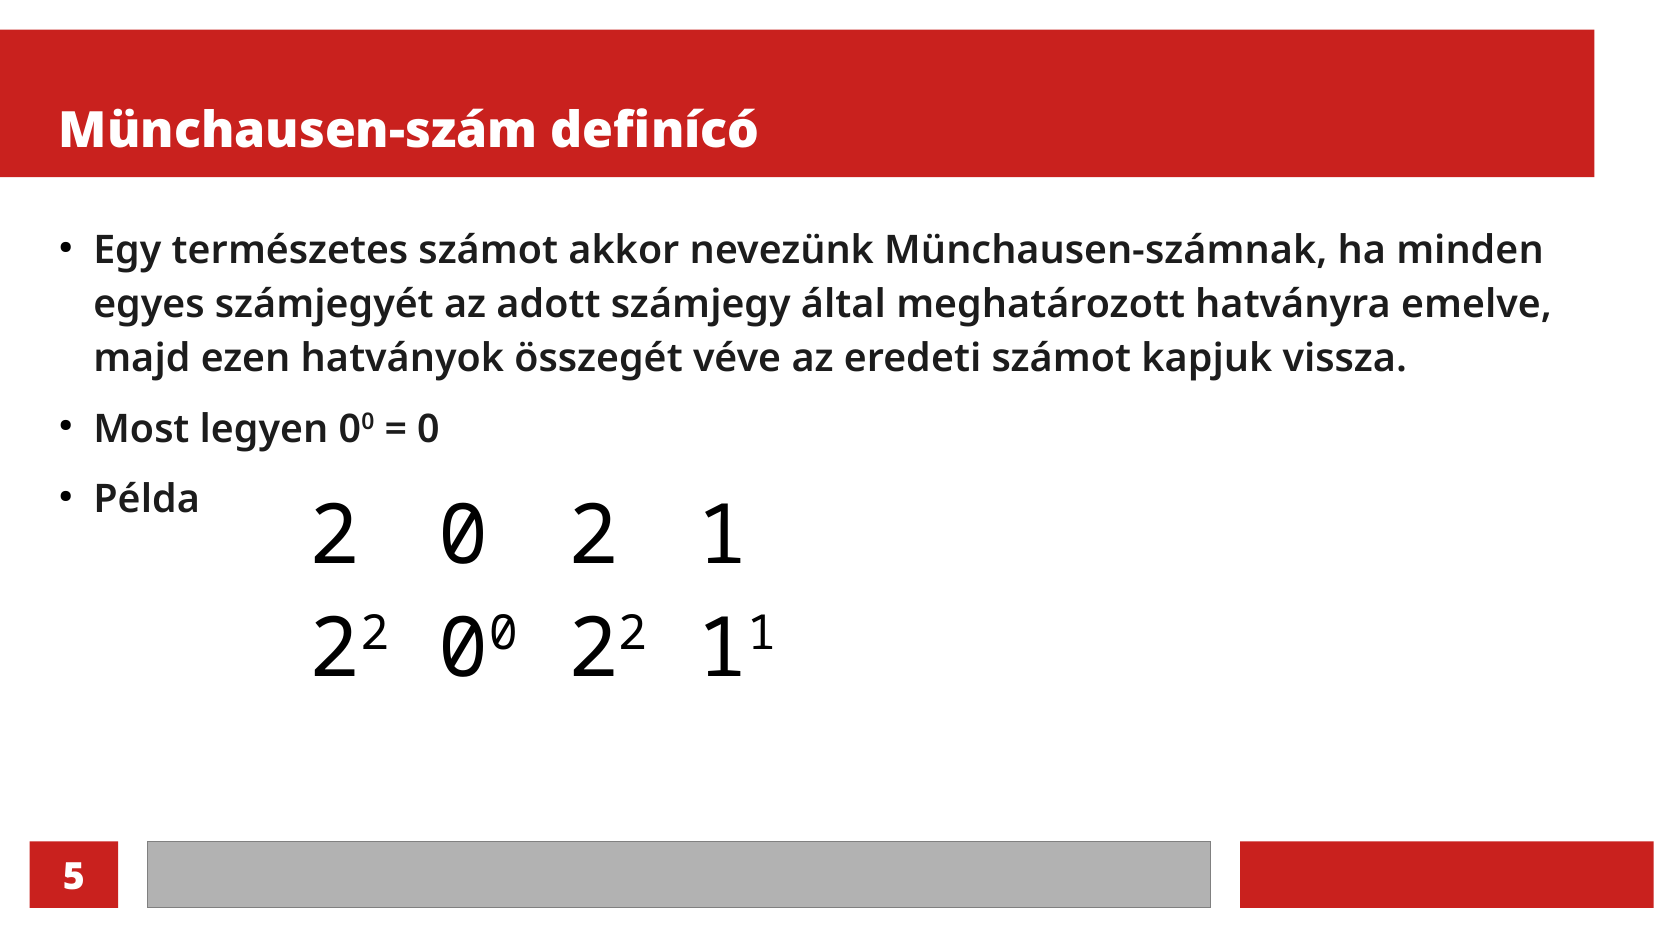

# Münchausen-szám definícó
Egy természetes számot akkor nevezünk Münchausen-számnak, ha minden egyes számjegyét az adott számjegy által meghatározott hatványra emelve, majd ezen hatványok összegét véve az eredeti számot kapjuk vissza.
Most legyen 00 = 0
Példa
2 0 2 1
22 00 22 11
5